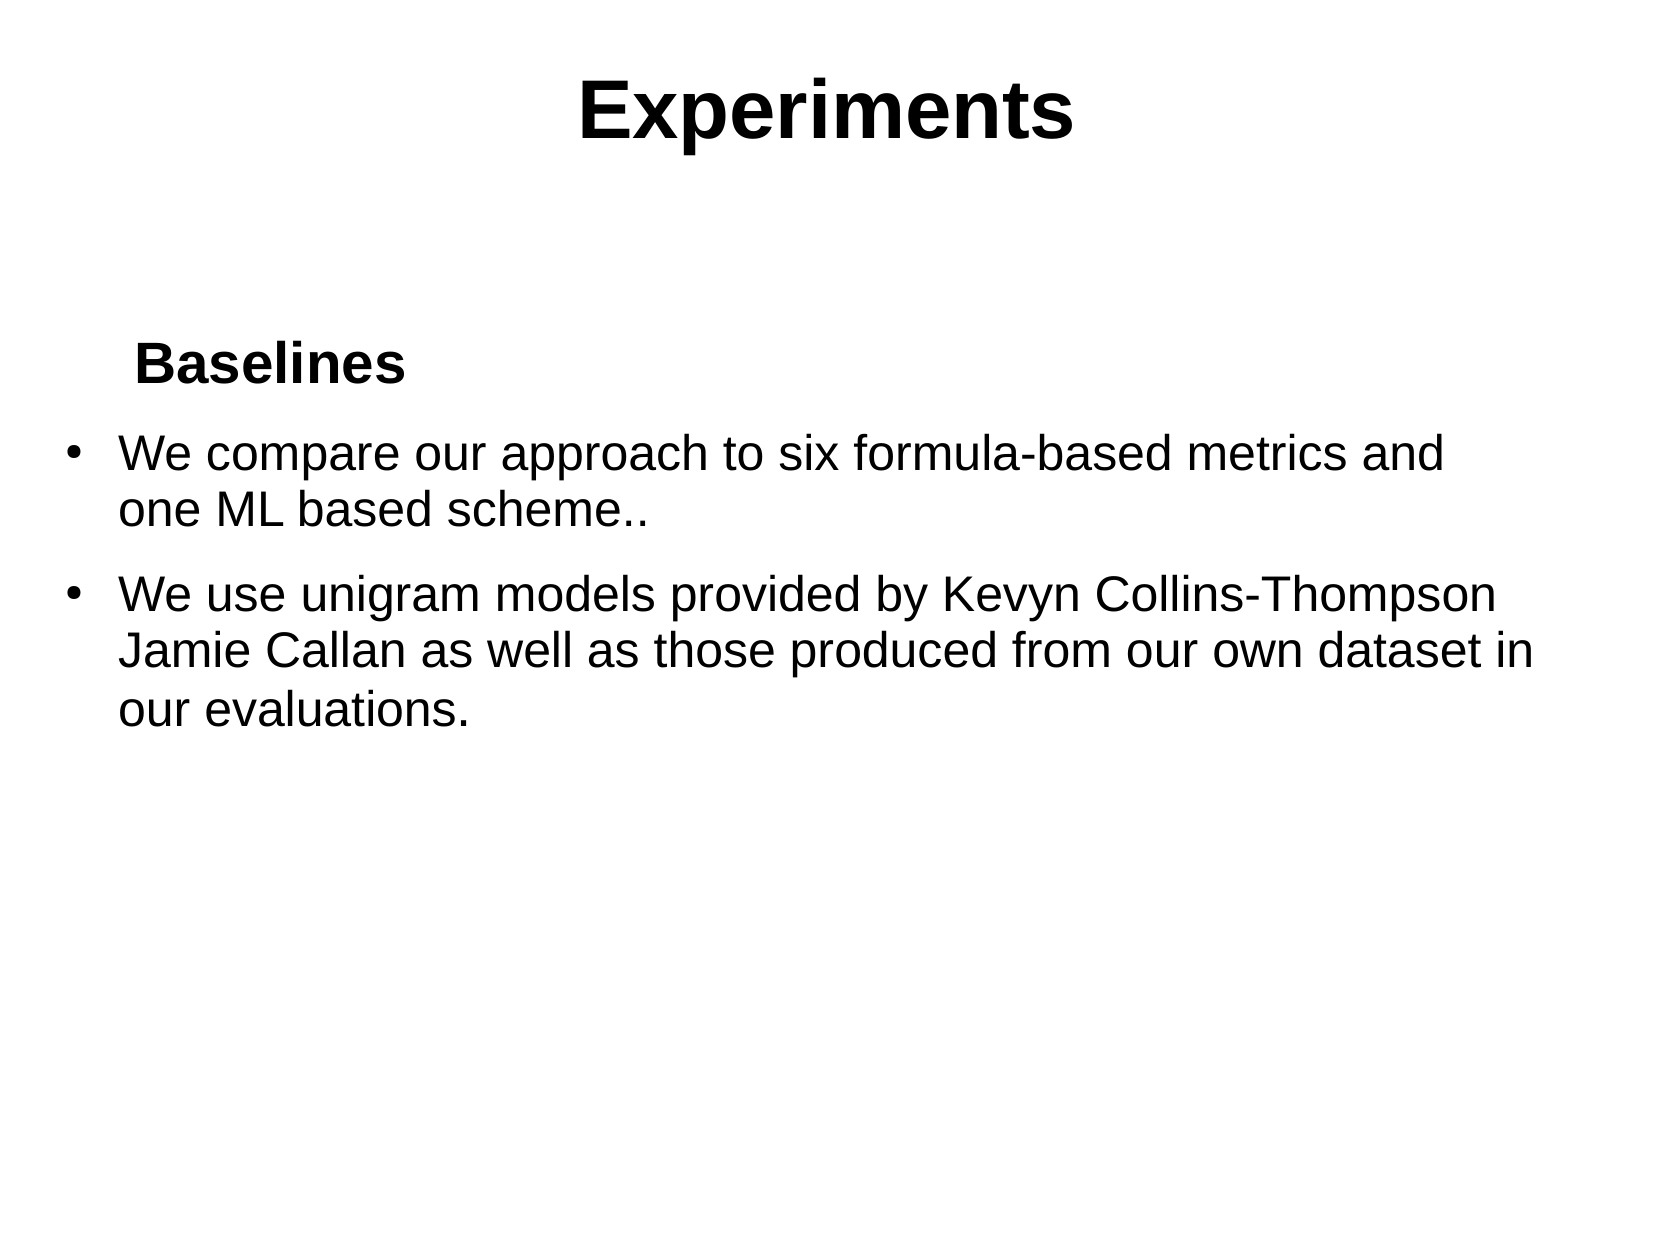

# Experiments
 Baselines
We compare our approach to six formula-based metrics and one ML based scheme..
We use unigram models provided by Kevyn Collins-Thompson Jamie Callan as well as those produced from our own dataset in our evaluations.